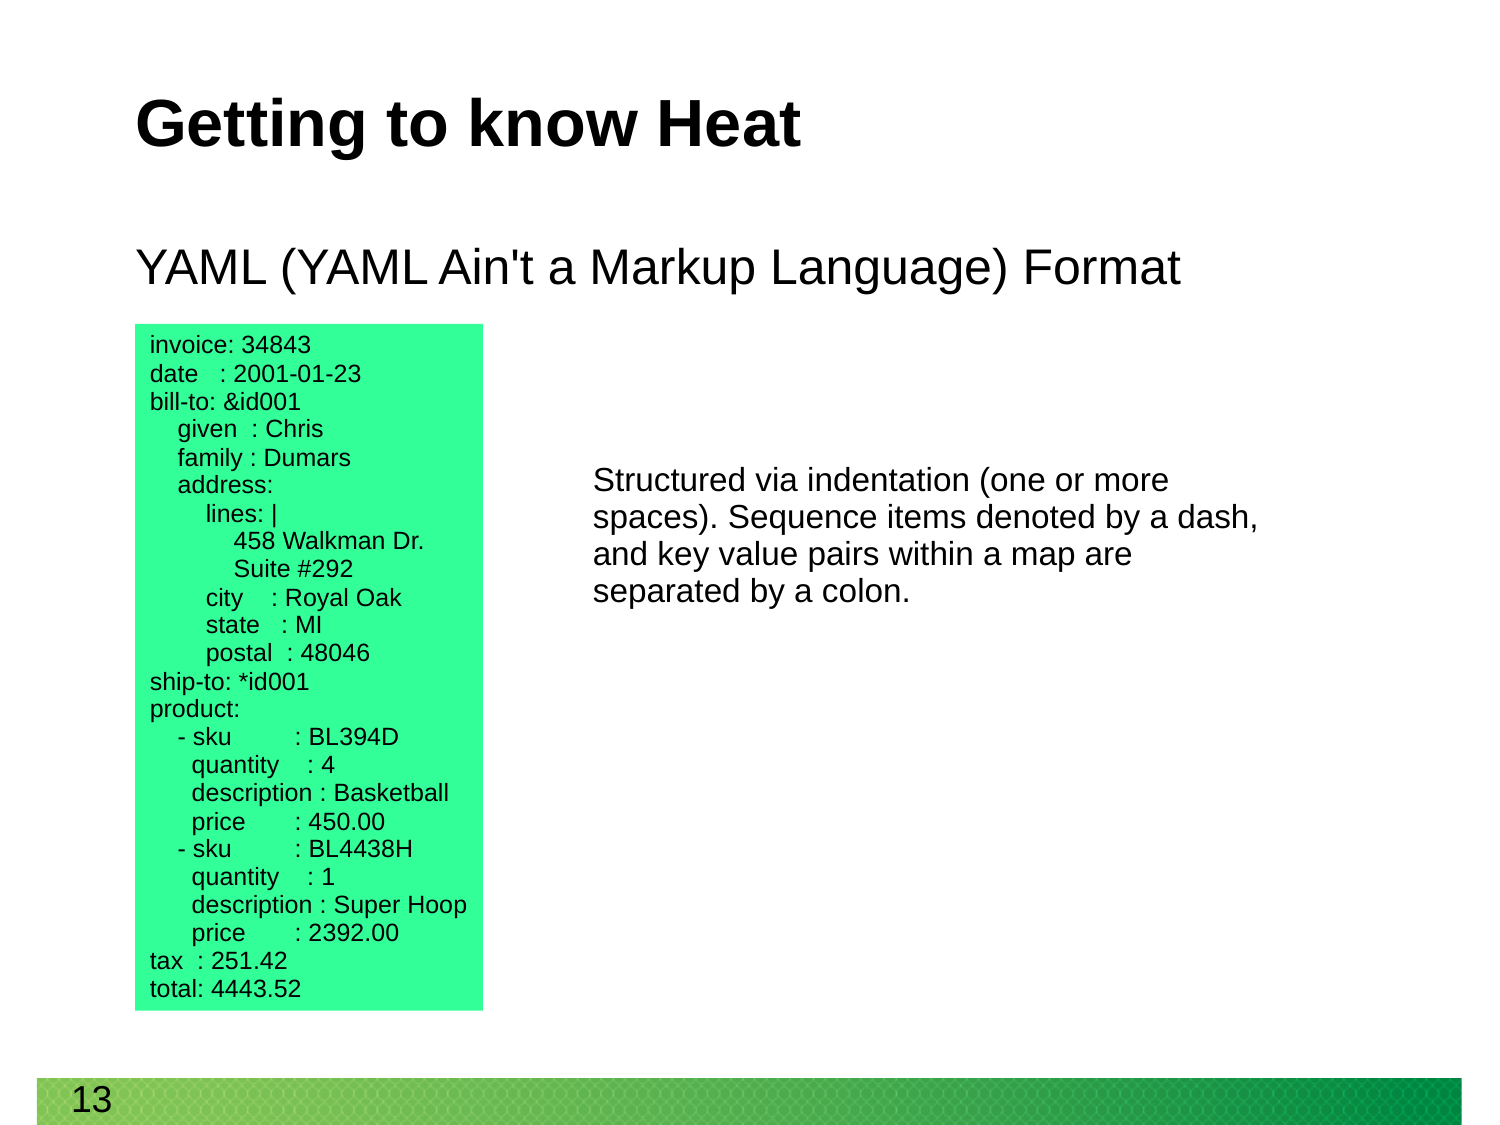

# Getting to know Heat
YAML (YAML Ain't a Markup Language) Format
invoice: 34843
date : 2001-01-23
bill-to: &id001
 given : Chris
 family : Dumars
 address:
 lines: |
 458 Walkman Dr.
 Suite #292
 city : Royal Oak
 state : MI
 postal : 48046
ship-to: *id001
product:
 - sku : BL394D
 quantity : 4
 description : Basketball
 price : 450.00
 - sku : BL4438H
 quantity : 1
 description : Super Hoop
 price : 2392.00
tax : 251.42
total: 4443.52
Structured via indentation (one or more spaces). Sequence items denoted by a dash, and key value pairs within a map are separated by a colon.